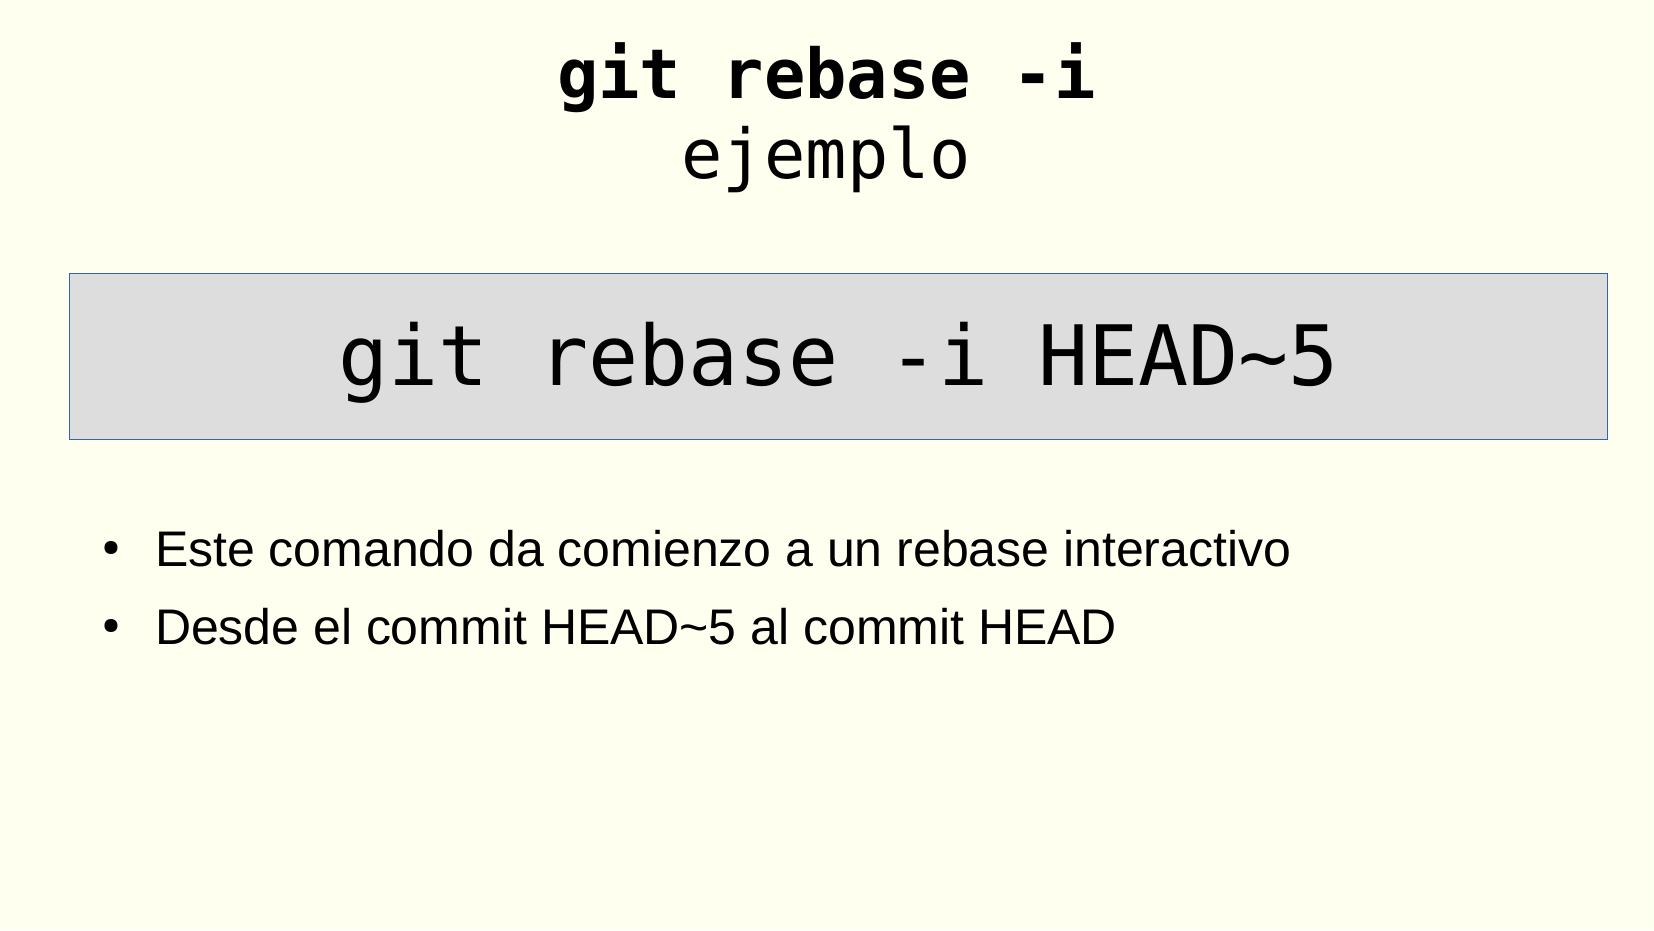

# git rebase -i ejemplo
git rebase -i HEAD~5
Este comando da comienzo a un rebase interactivo
Desde el commit HEAD~5 al commit HEAD